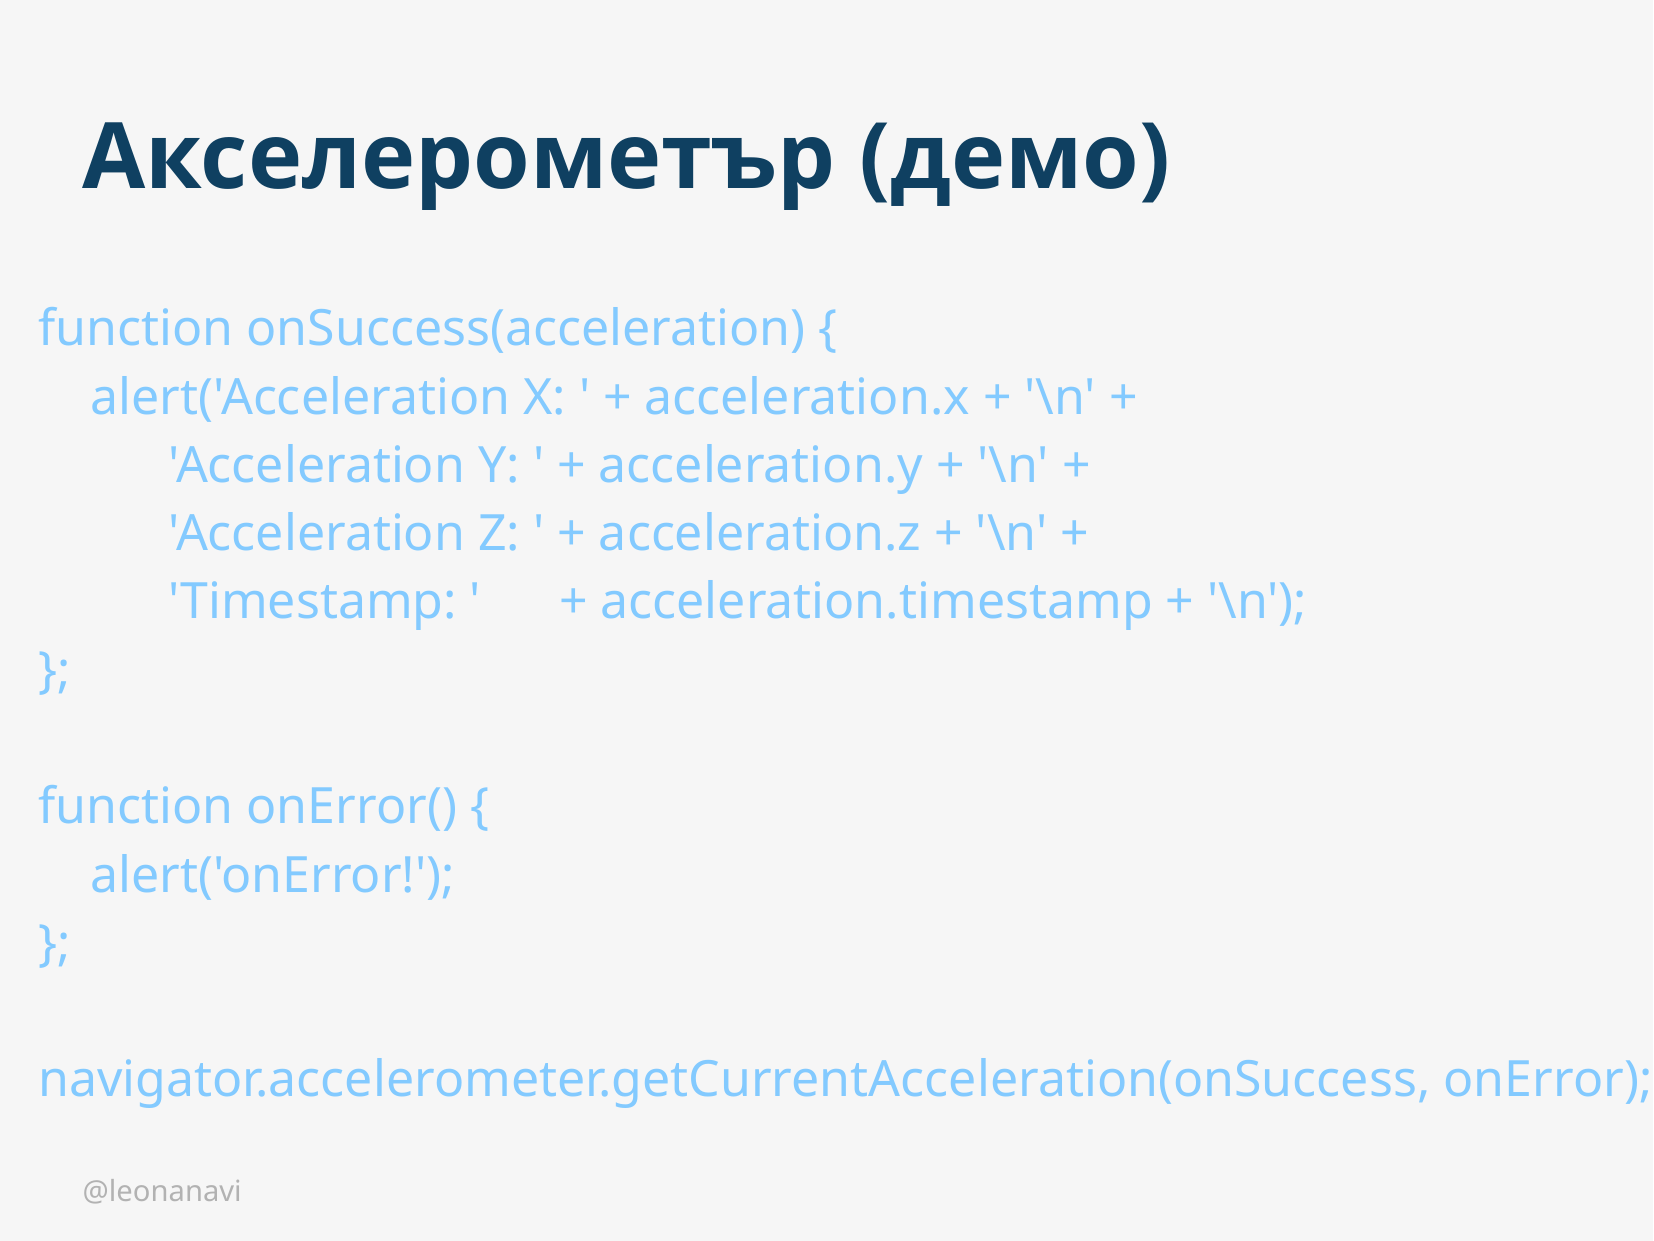

# Акселерометър (демо)
function onSuccess(acceleration) {
 alert('Acceleration X: ' + acceleration.x + '\n' +
 'Acceleration Y: ' + acceleration.y + '\n' +
 'Acceleration Z: ' + acceleration.z + '\n' +
 'Timestamp: ' + acceleration.timestamp + '\n');
};
function onError() {
 alert('onError!');
};
navigator.accelerometer.getCurrentAcceleration(onSuccess, onError);